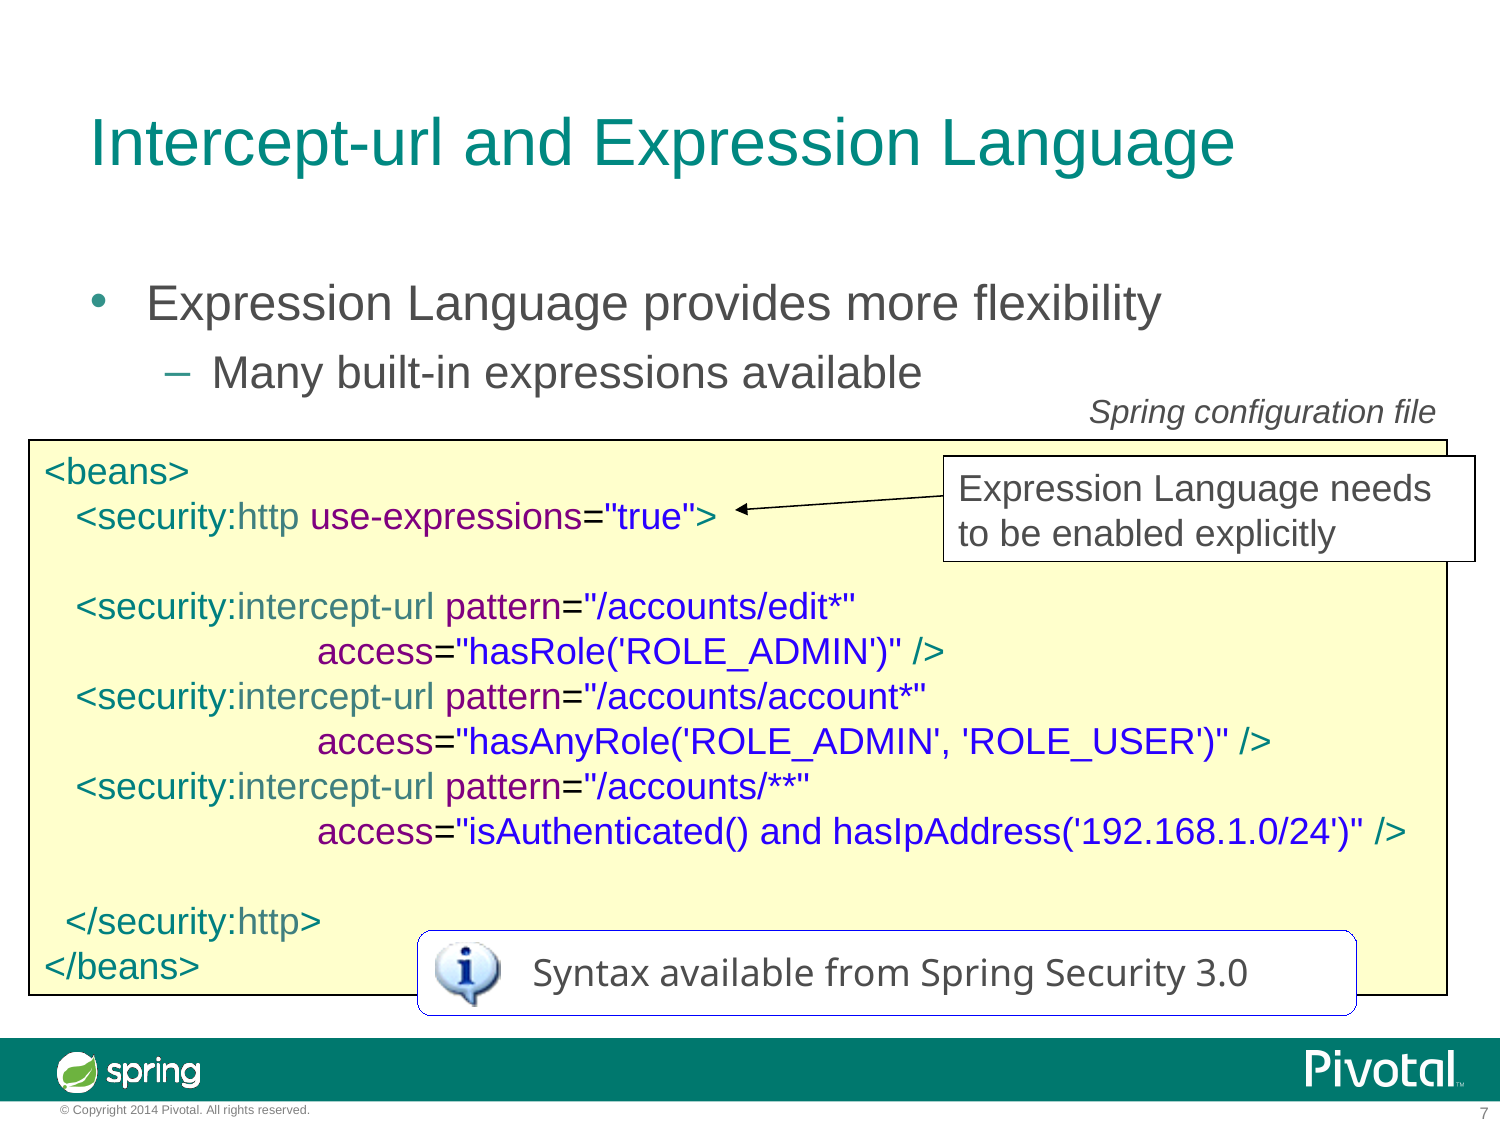

# Intercept-url and Expression Language
Expression Language provides more flexibility
Many built-in expressions available
Spring configuration file
<beans>
 <security:http use-expressions="true">
 <security:intercept-url pattern="/accounts/edit*"
 access="hasRole('ROLE_ADMIN')" />
 <security:intercept-url pattern="/accounts/account*"
 access="hasAnyRole('ROLE_ADMIN', 'ROLE_USER')" />
 <security:intercept-url pattern="/accounts/**"
 access="isAuthenticated() and hasIpAddress('192.168.1.0/24')" />
 </security:http>
</beans>
Expression Language needs to be enabled explicitly
Syntax available from Spring Security 3.0